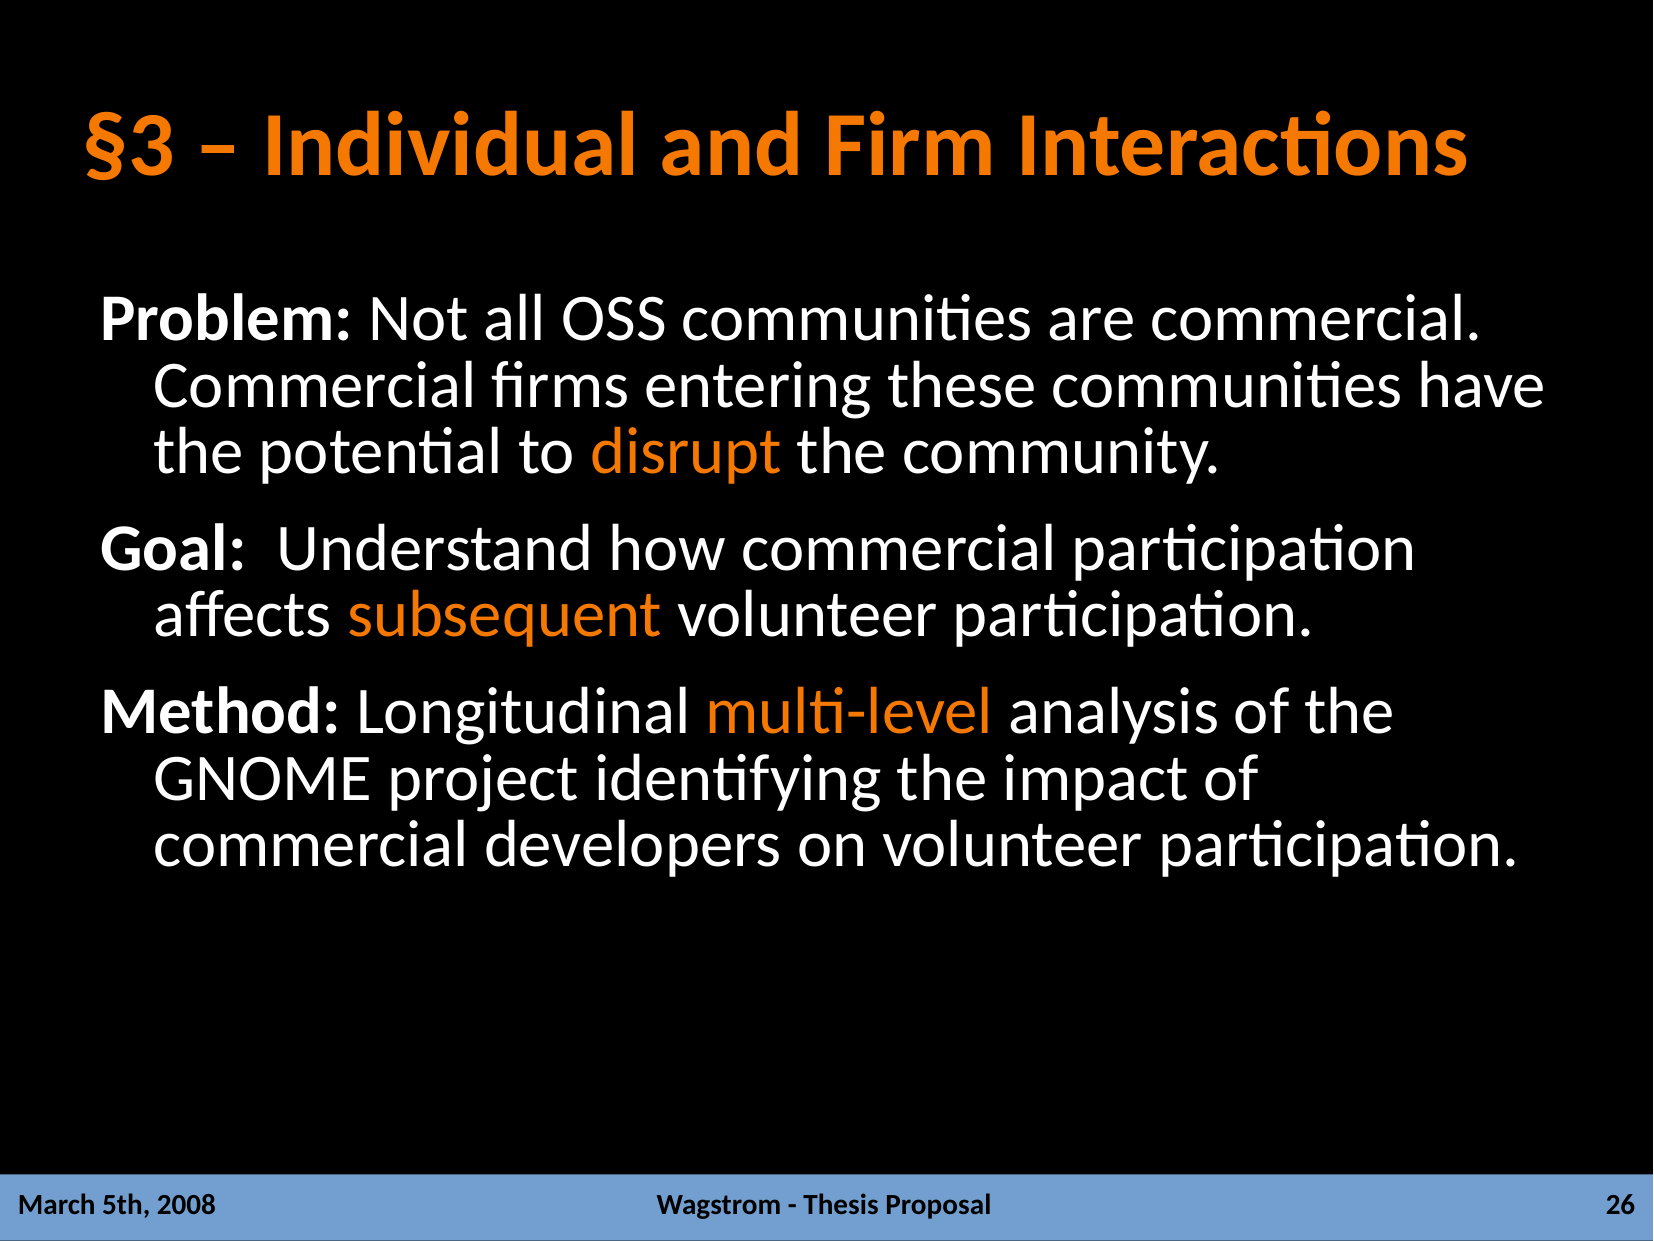

# §3 – Individual and Firm Interactions
Problem: Not all OSS communities are commercial. Commercial firms entering these communities have the potential to disrupt the community.
Goal: Understand how commercial participation affects subsequent volunteer participation.
Method: Longitudinal multi-level analysis of the GNOME project identifying the impact of commercial developers on volunteer participation.
March 5th, 2008
Wagstrom - Thesis Proposal
26